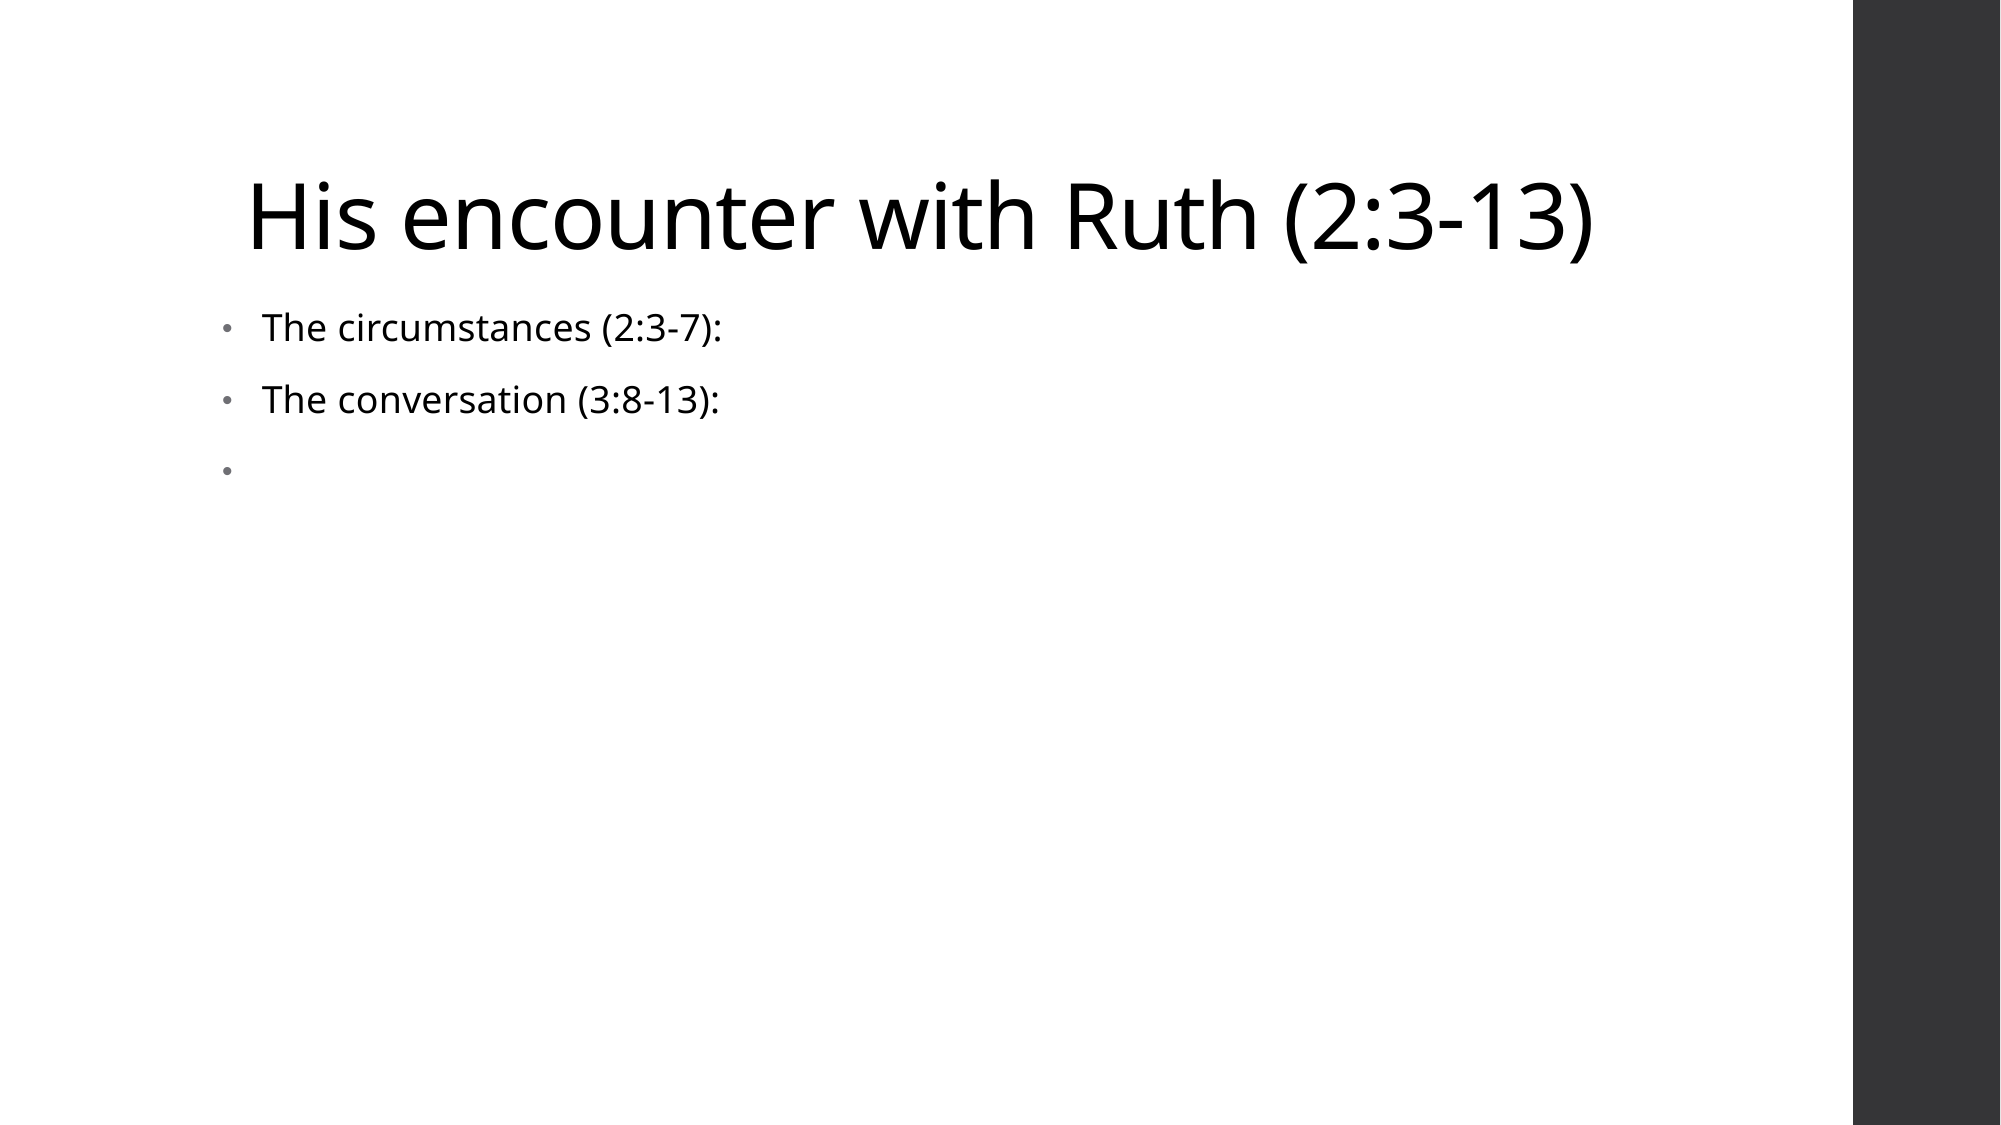

# His encounter with Ruth (2:3-13)
 The circumstances (2:3-7):
 The conversation (3:8-13):